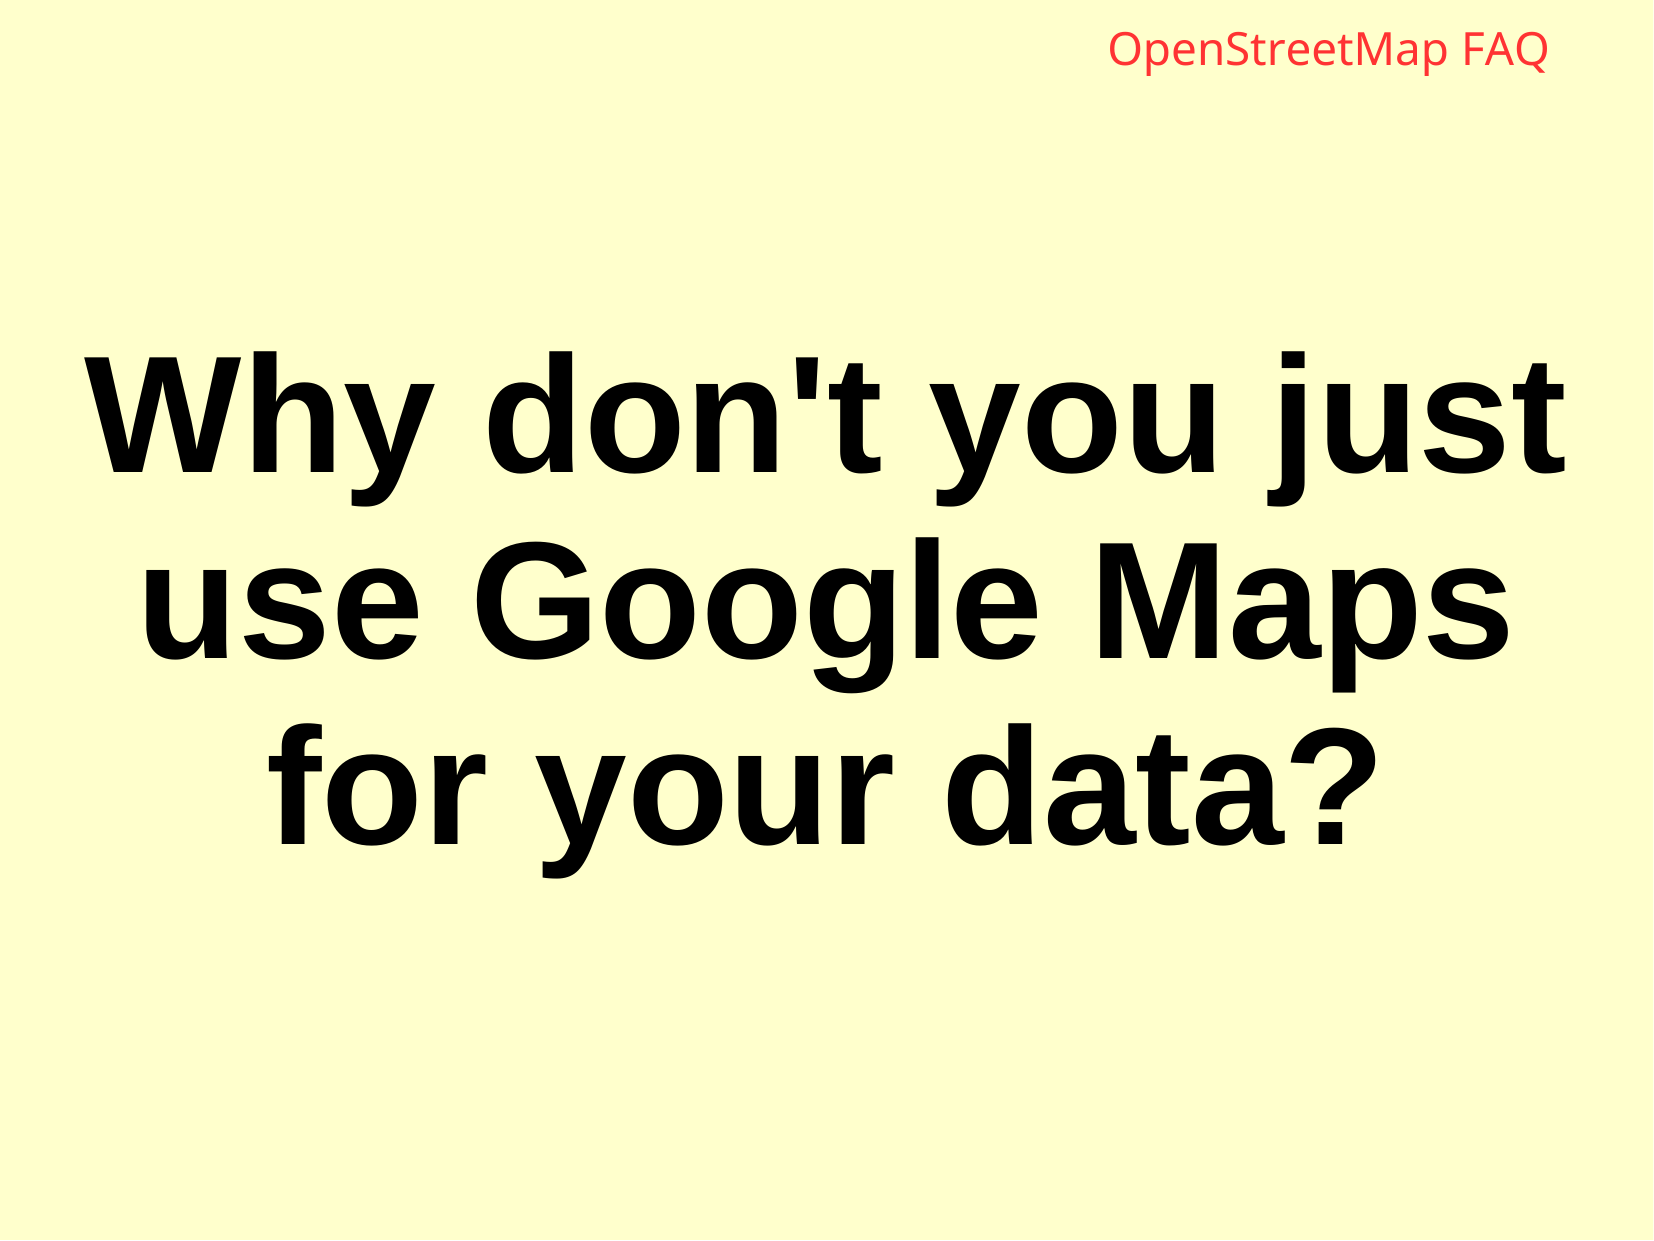

OpenStreetMap FAQ
# Why don't you just use Google Maps for your data?